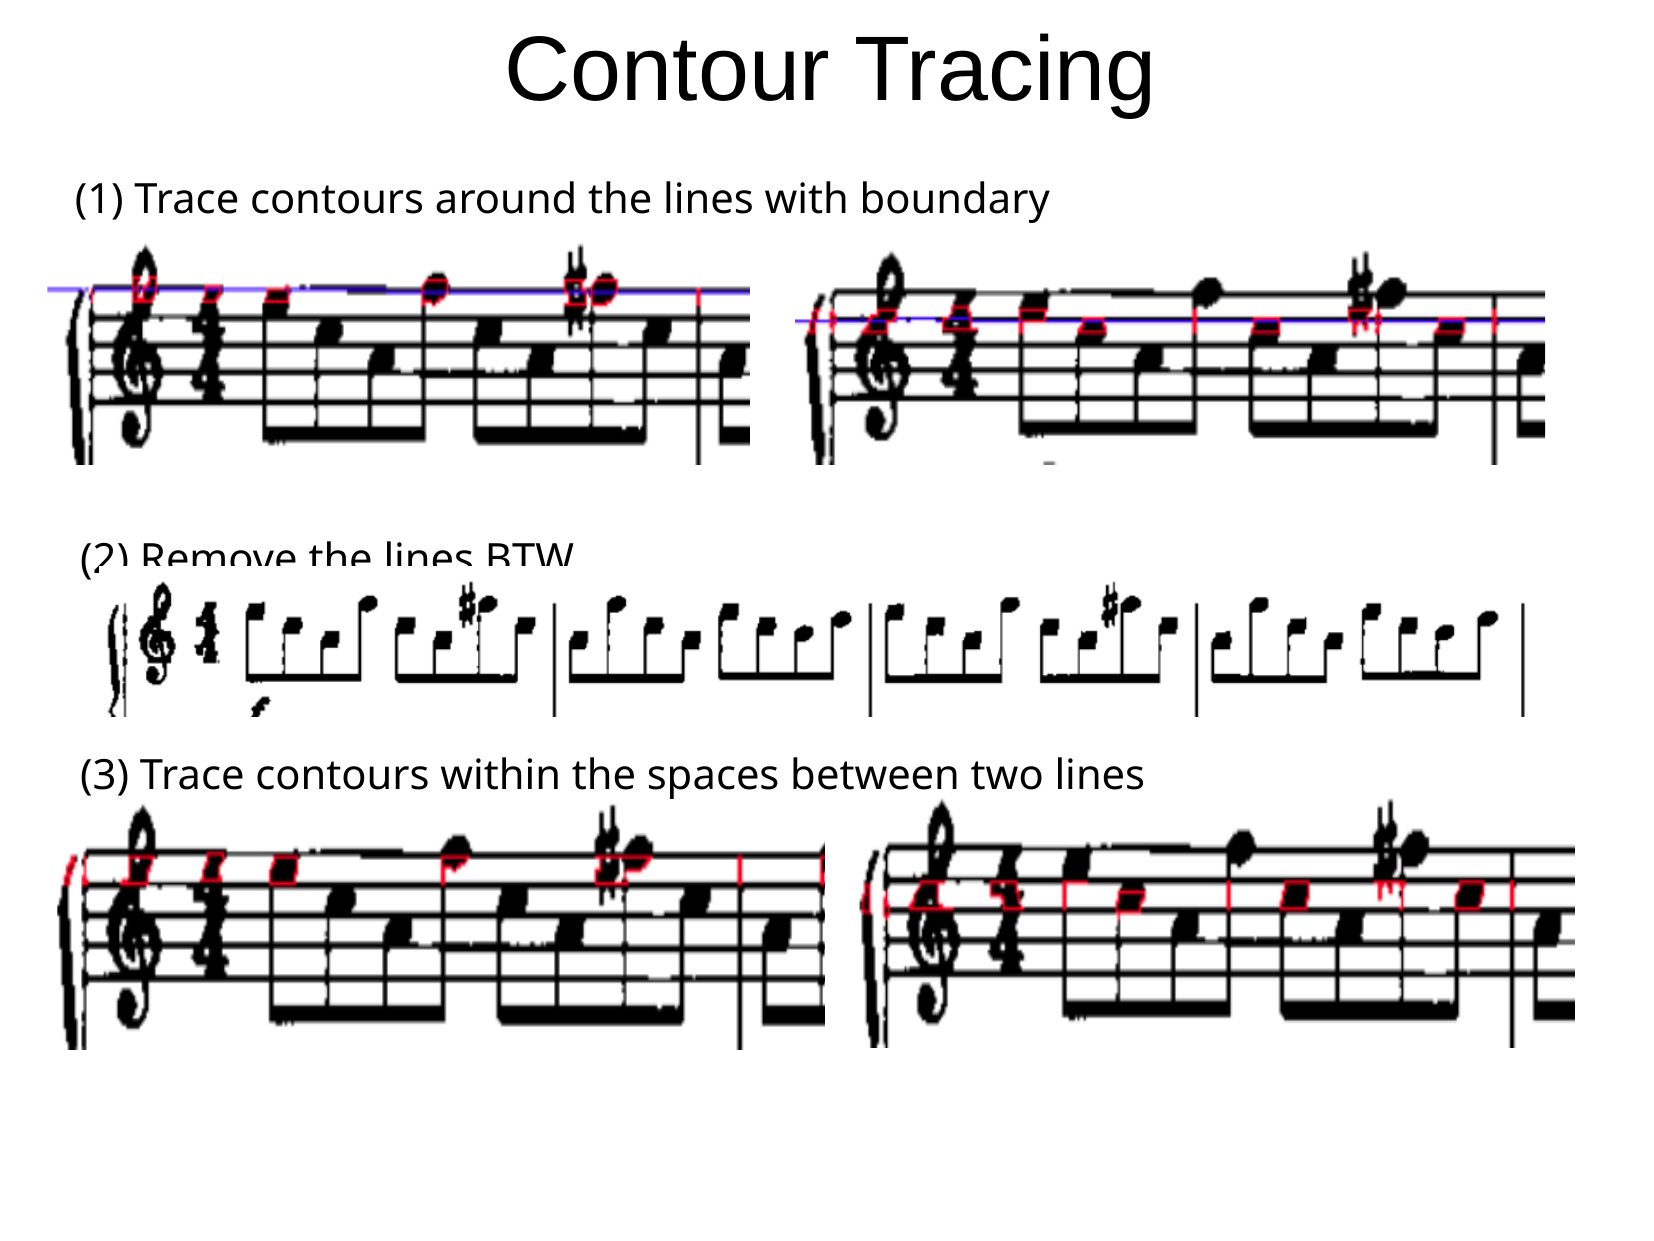

# Contour Tracing
(1) Trace contours around the lines with boundary
(2) Remove the lines BTW
(3) Trace contours within the spaces between two lines